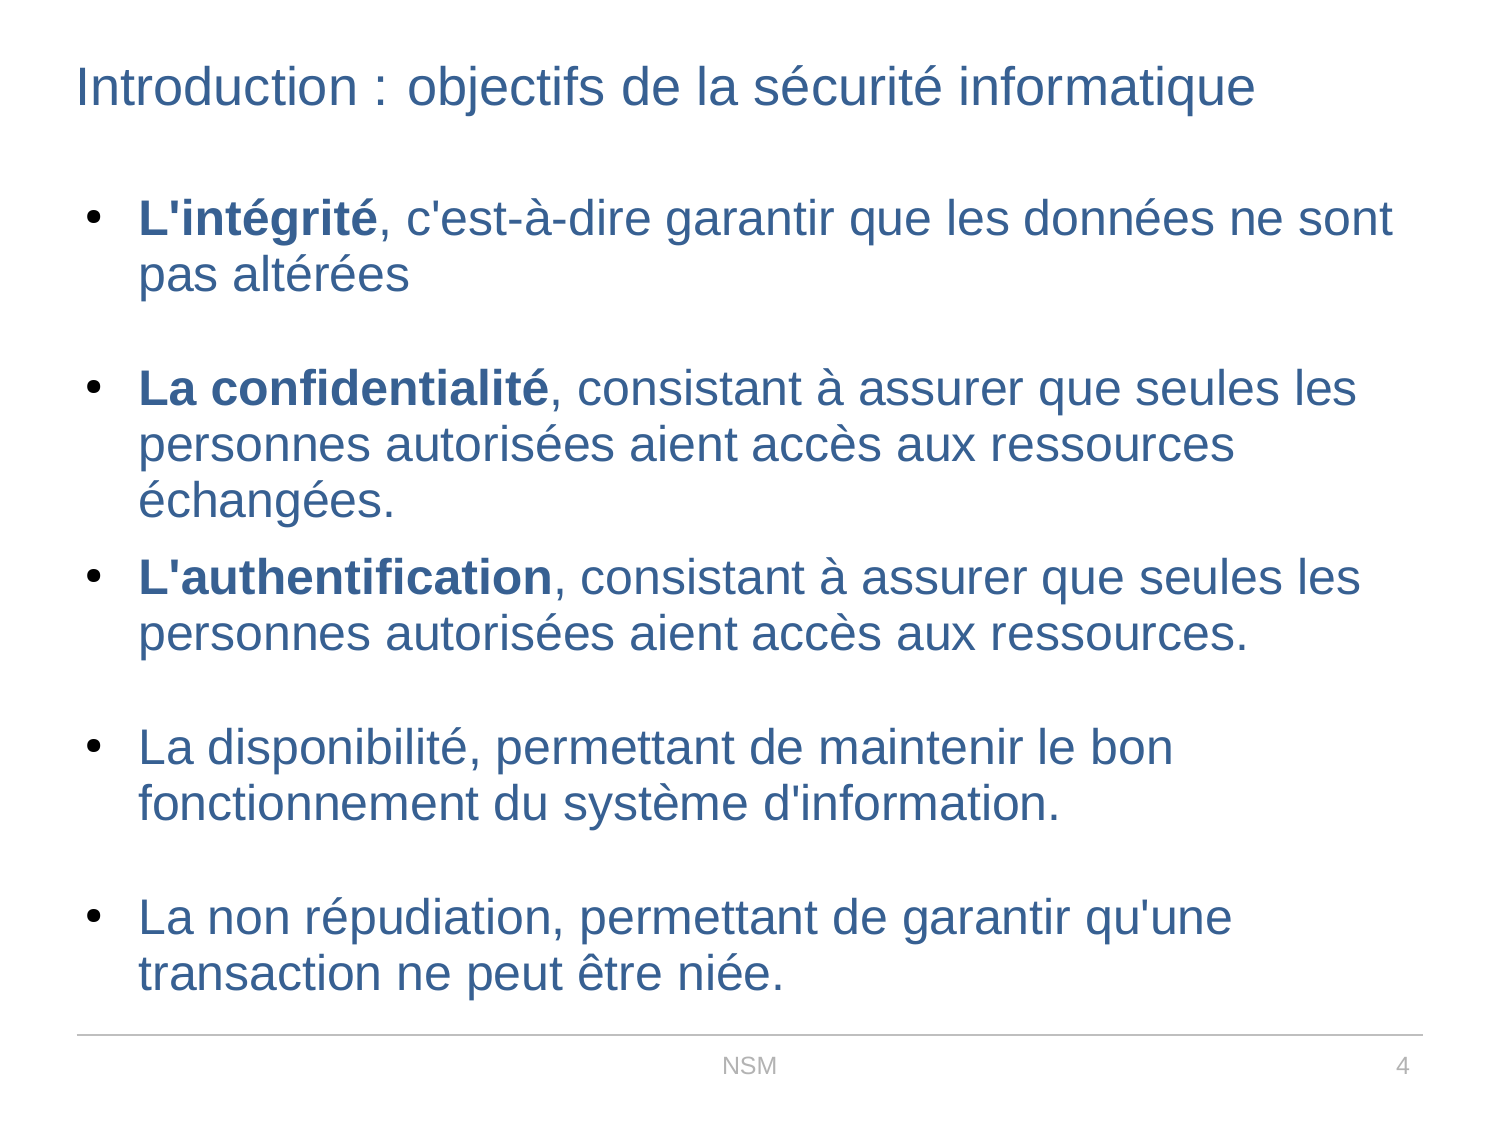

# Introduction : objectifs de la sécurité informatique
L'intégrité, c'est-à-dire garantir que les données ne sont pas altérées
La confidentialité, consistant à assurer que seules les personnes autorisées aient accès aux ressources échangées.
L'authentification, consistant à assurer que seules les personnes autorisées aient accès aux ressources.
La disponibilité, permettant de maintenir le bon fonctionnement du système d'information.
La non répudiation, permettant de garantir qu'une transaction ne peut être niée.
Your footer here
4